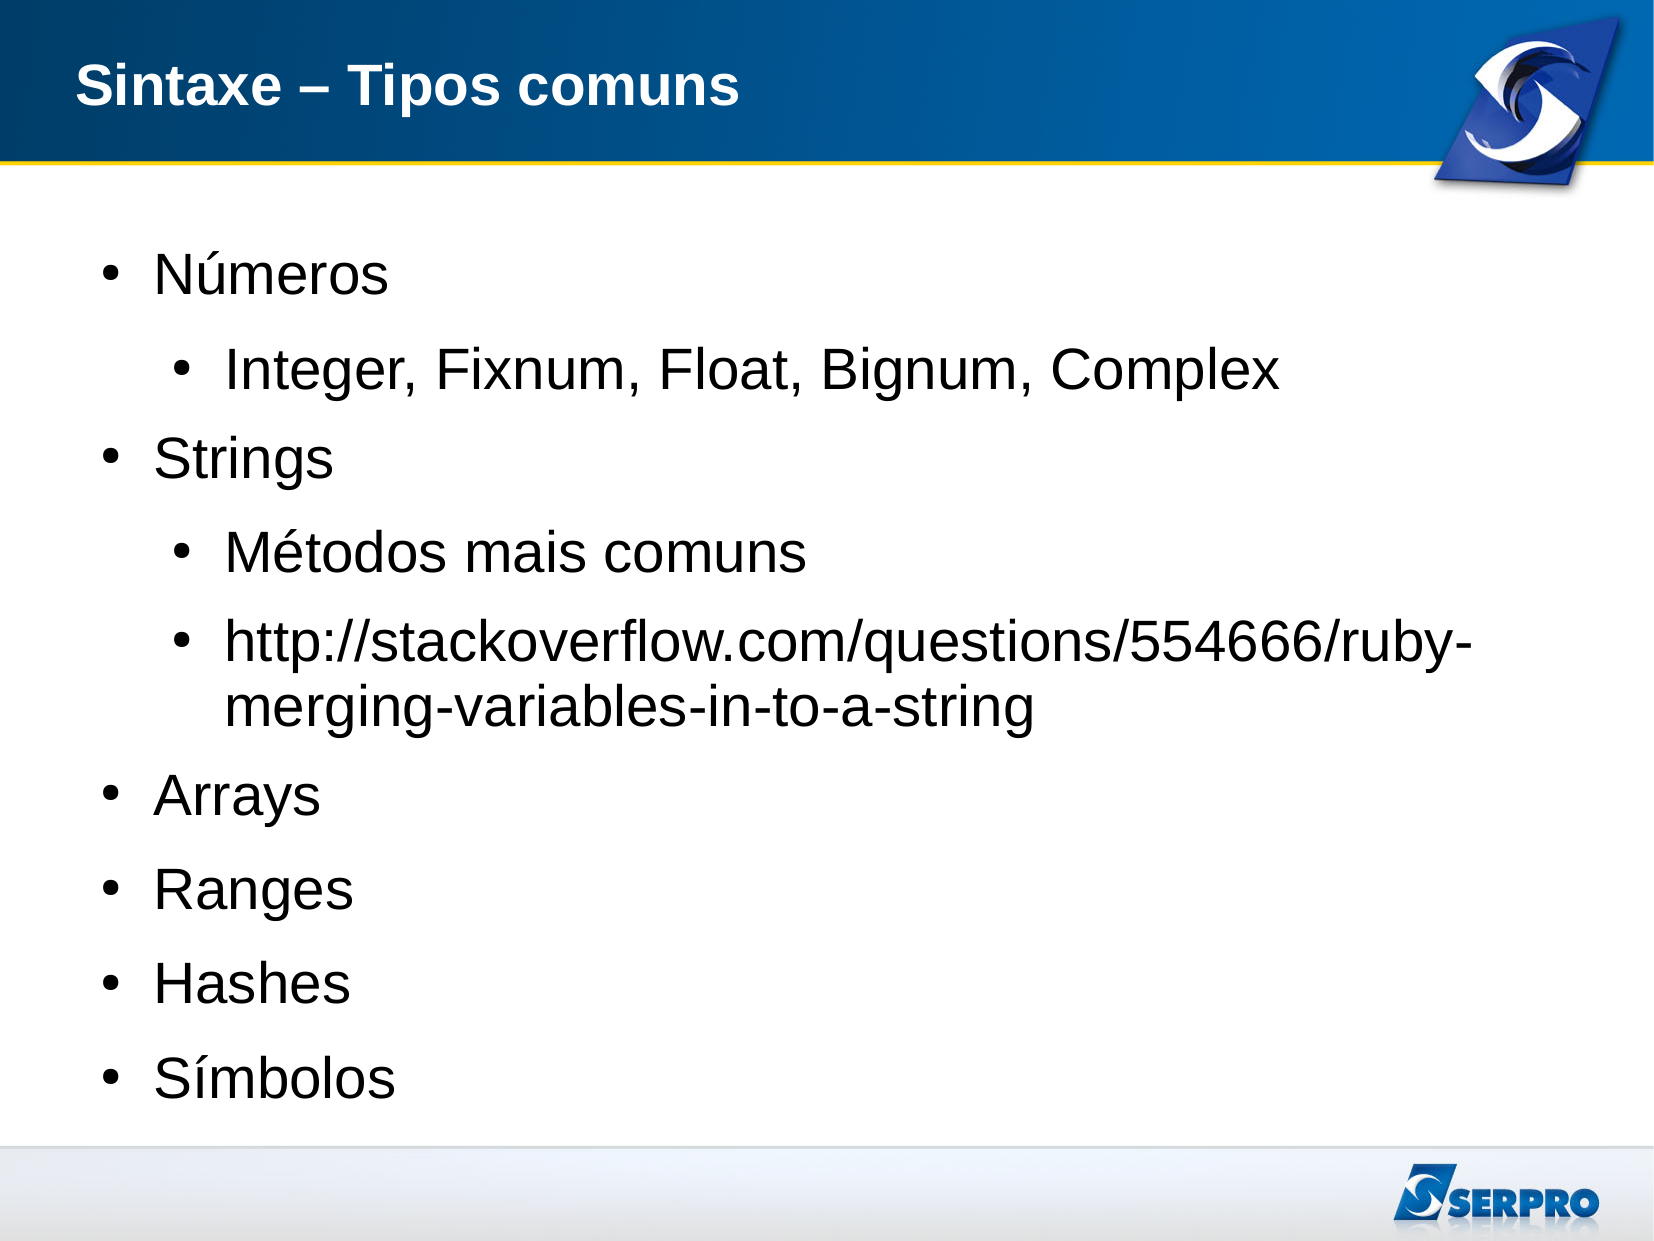

# Sintaxe – Tipos comuns
Números
Integer, Fixnum, Float, Bignum, Complex
Strings
Métodos mais comuns
http://stackoverflow.com/questions/554666/ruby-merging-variables-in-to-a-string
Arrays
Ranges
Hashes
Símbolos